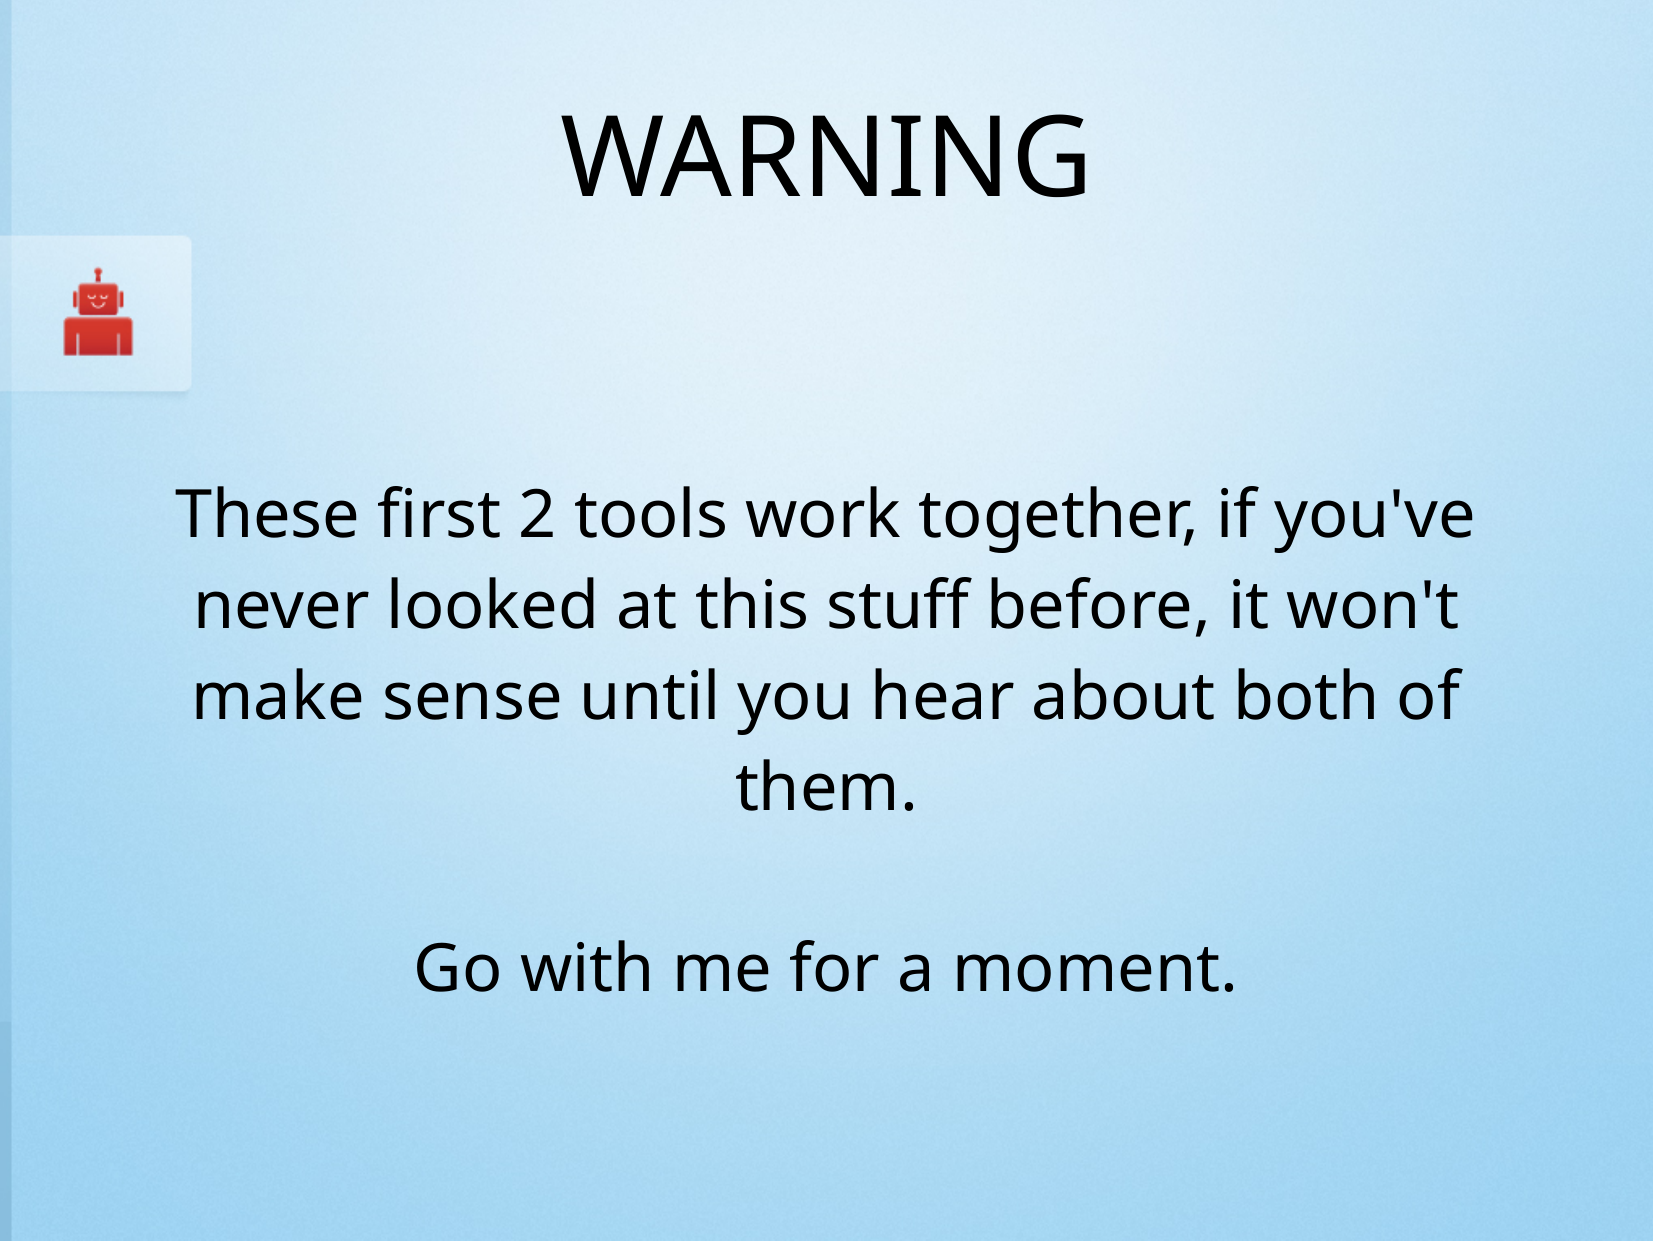

# WARNING
These first 2 tools work together, if you've never looked at this stuff before, it won't make sense until you hear about both of them.
Go with me for a moment.